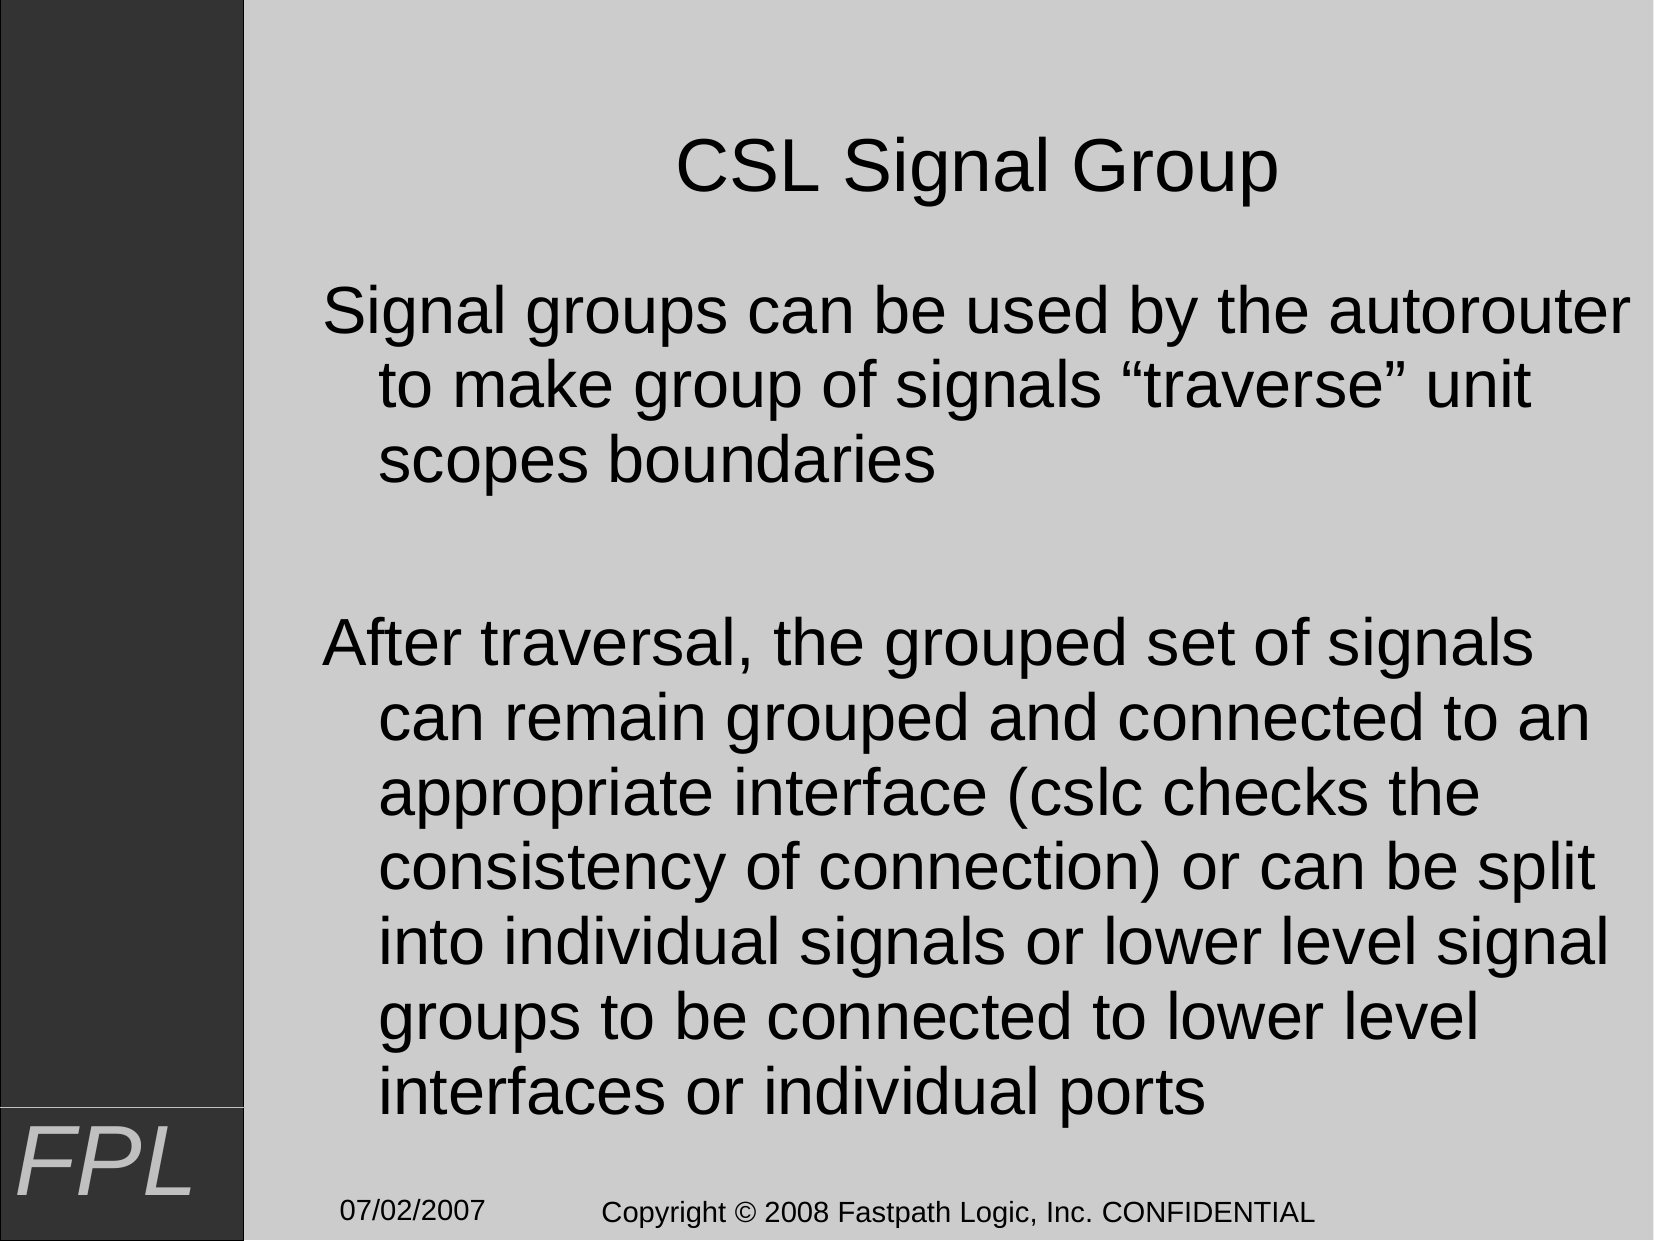

# CSL Signal Group
Signal groups can be used by the autorouter to make group of signals “traverse” unit scopes boundaries
After traversal, the grouped set of signals can remain grouped and connected to an appropriate interface (cslc checks the consistency of connection) or can be split into individual signals or lower level signal groups to be connected to lower level interfaces or individual ports
07/02/2007
© 2007 FASTPATH LOGIC INC.